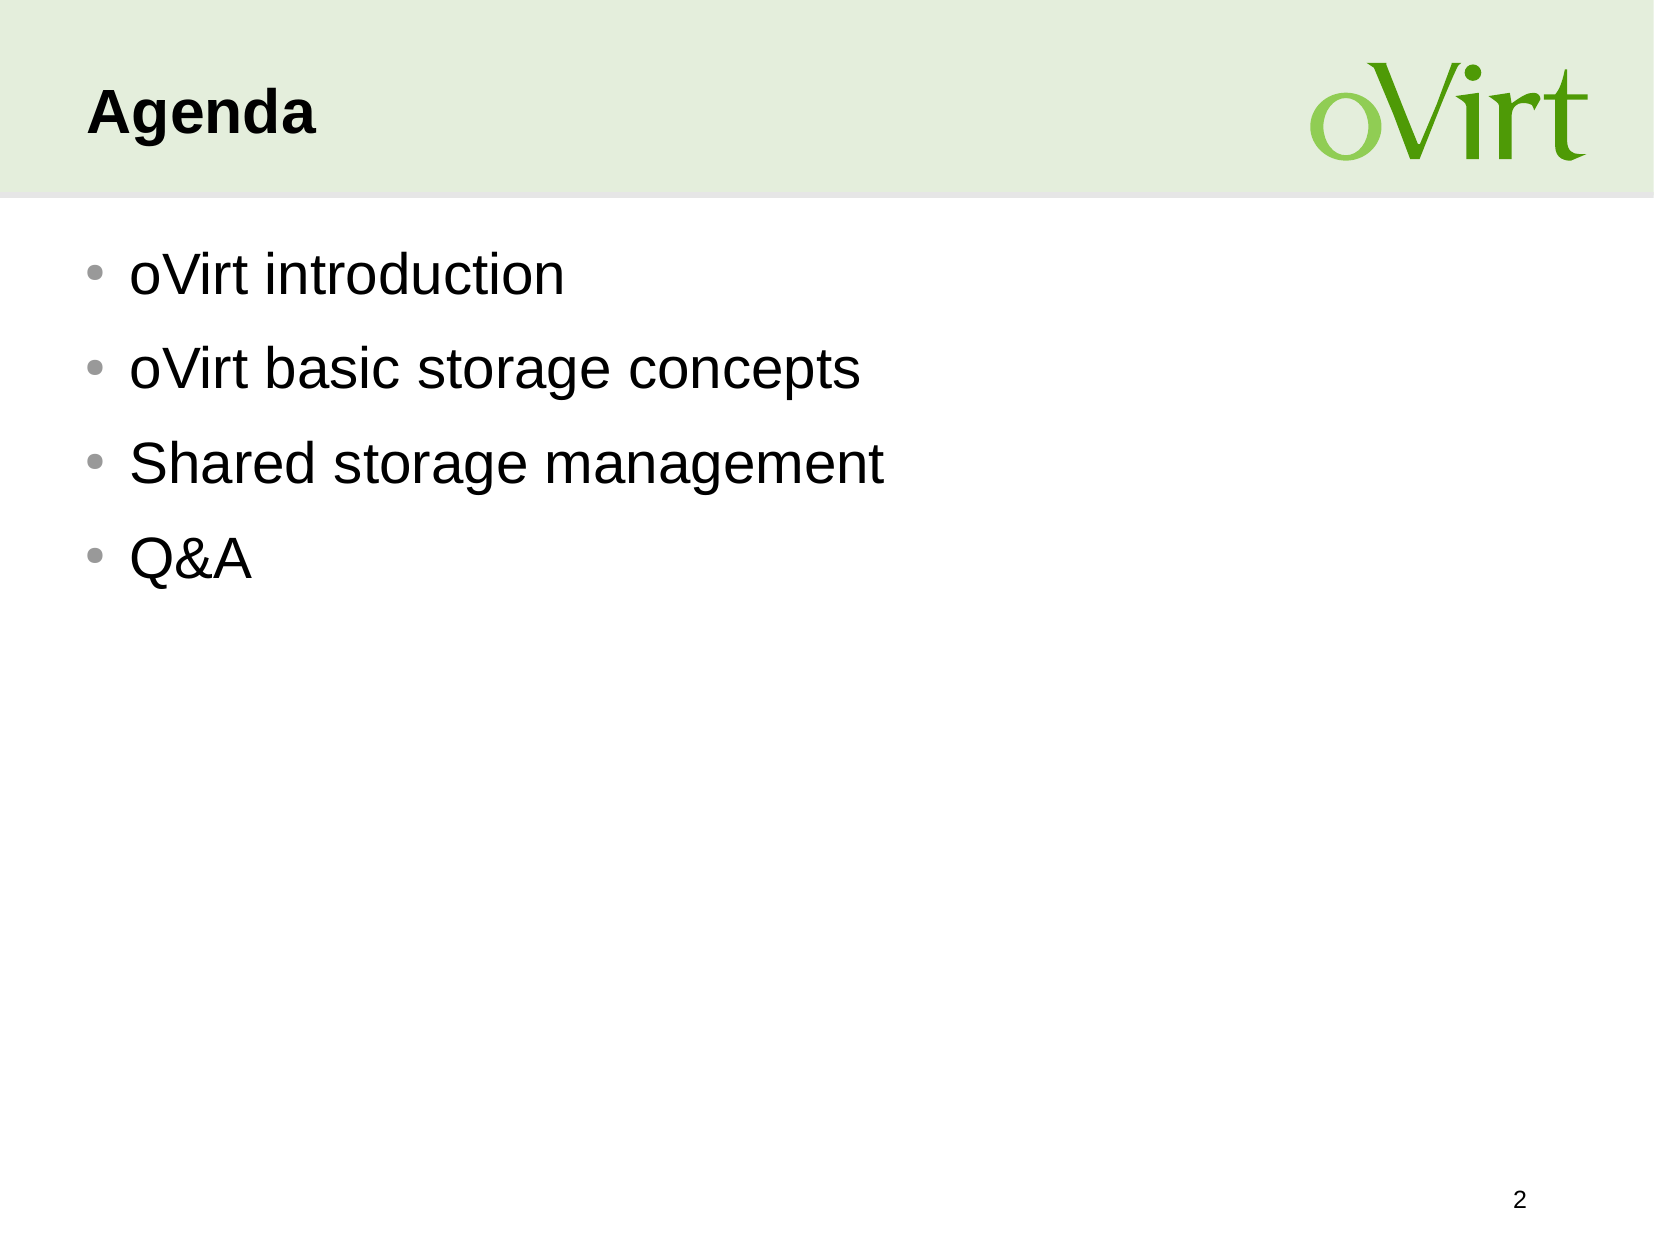

# Agenda
oVirt introduction
oVirt basic storage concepts
Shared storage management
Q&A